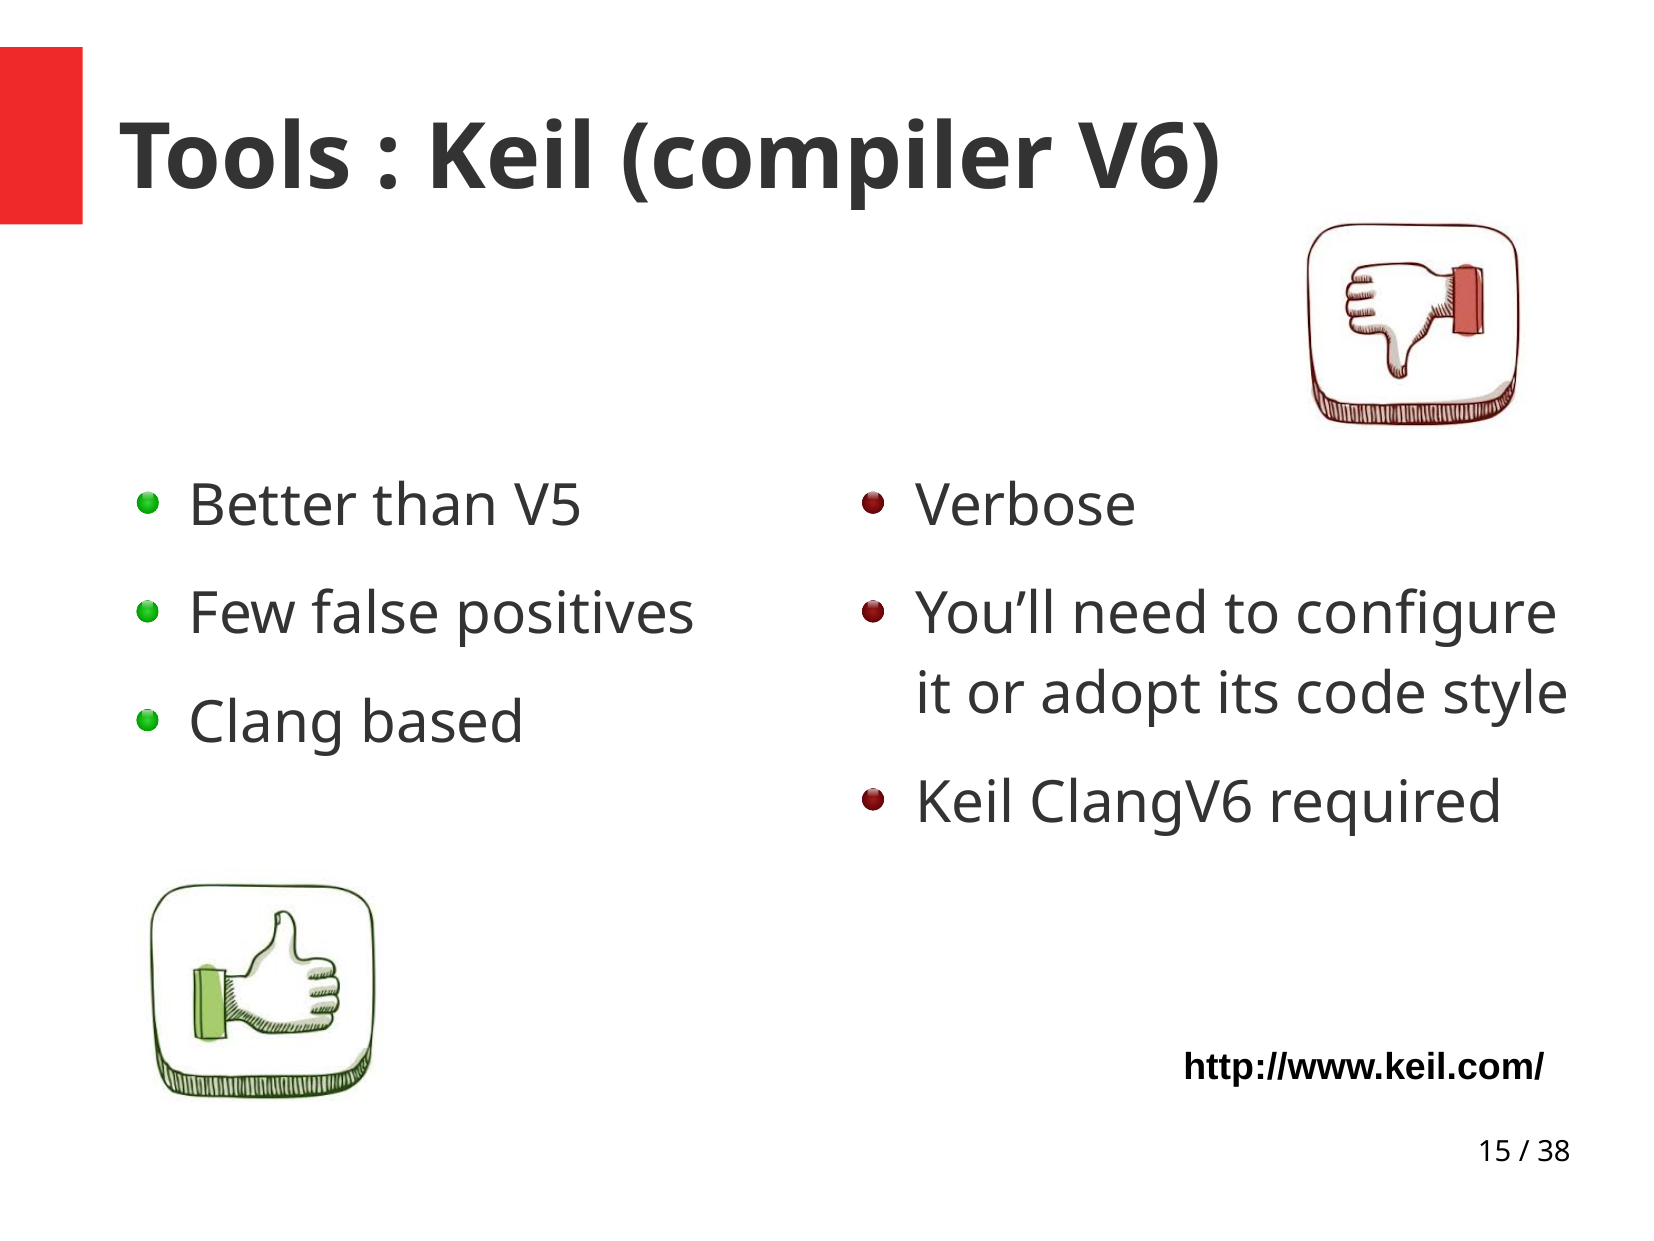

# Tools : Keil (compiler V6)
Better than V5
Few false positives
Clang based
Verbose
You’ll need to configure it or adopt its code style
Keil ClangV6 required
http://www.keil.com/
15